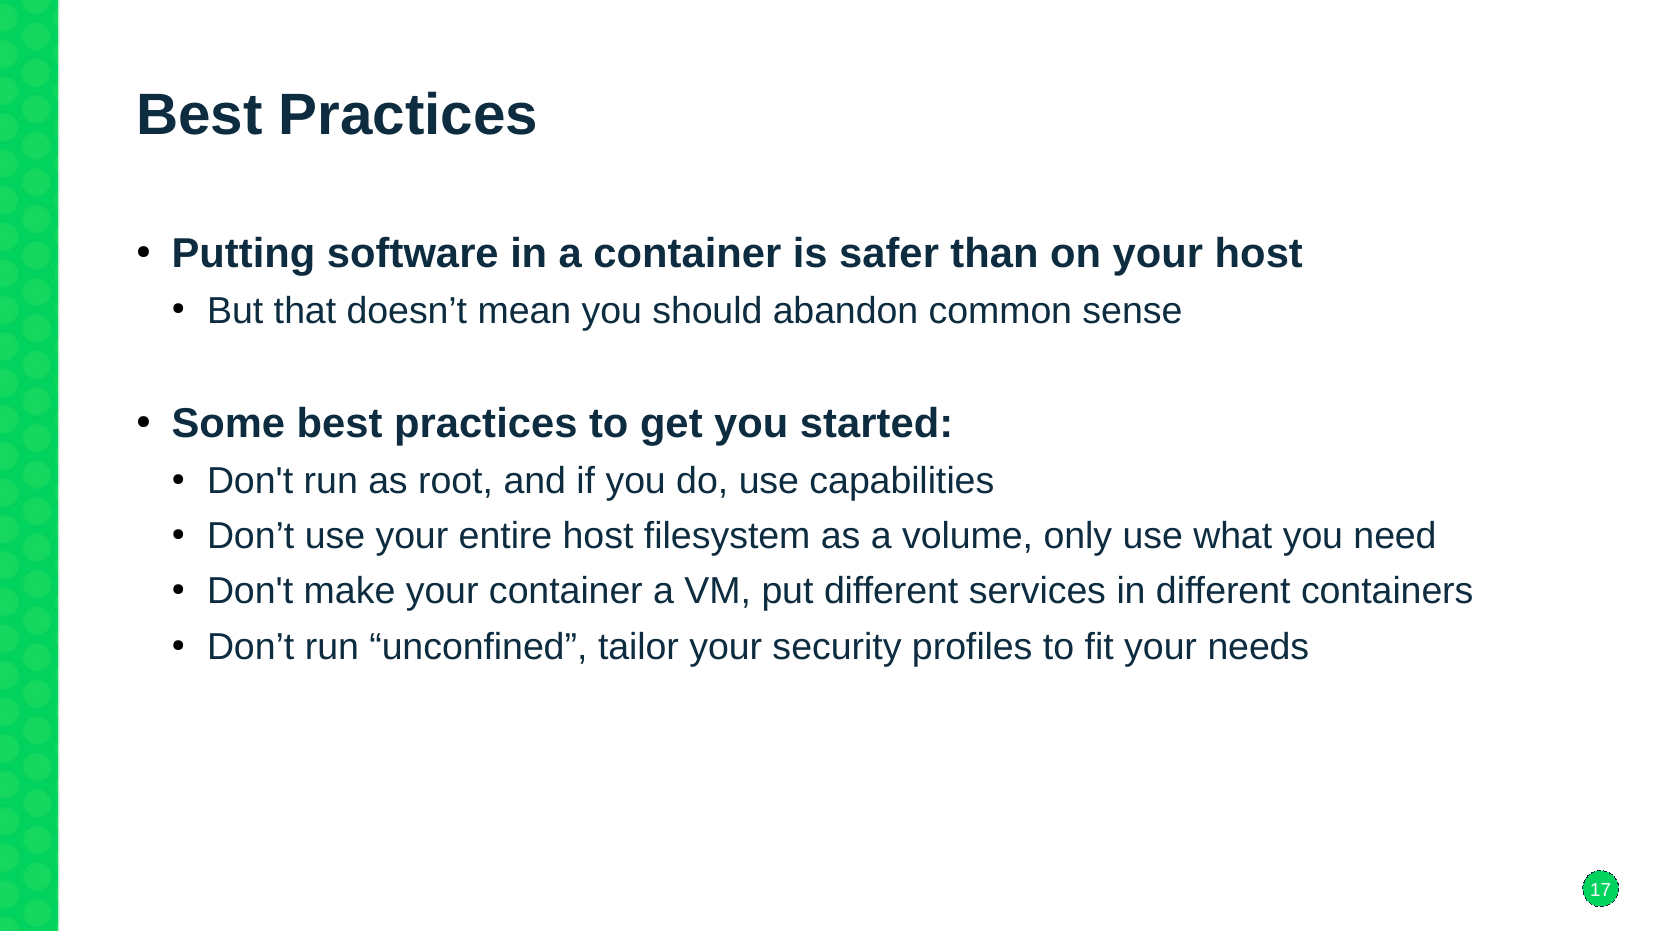

# Best Practices
Putting software in a container is safer than on your host
But that doesn’t mean you should abandon common sense
Some best practices to get you started:
Don't run as root, and if you do, use capabilities
Don’t use your entire host filesystem as a volume, only use what you need
Don't make your container a VM, put different services in different containers
Don’t run “unconfined”, tailor your security profiles to fit your needs
17